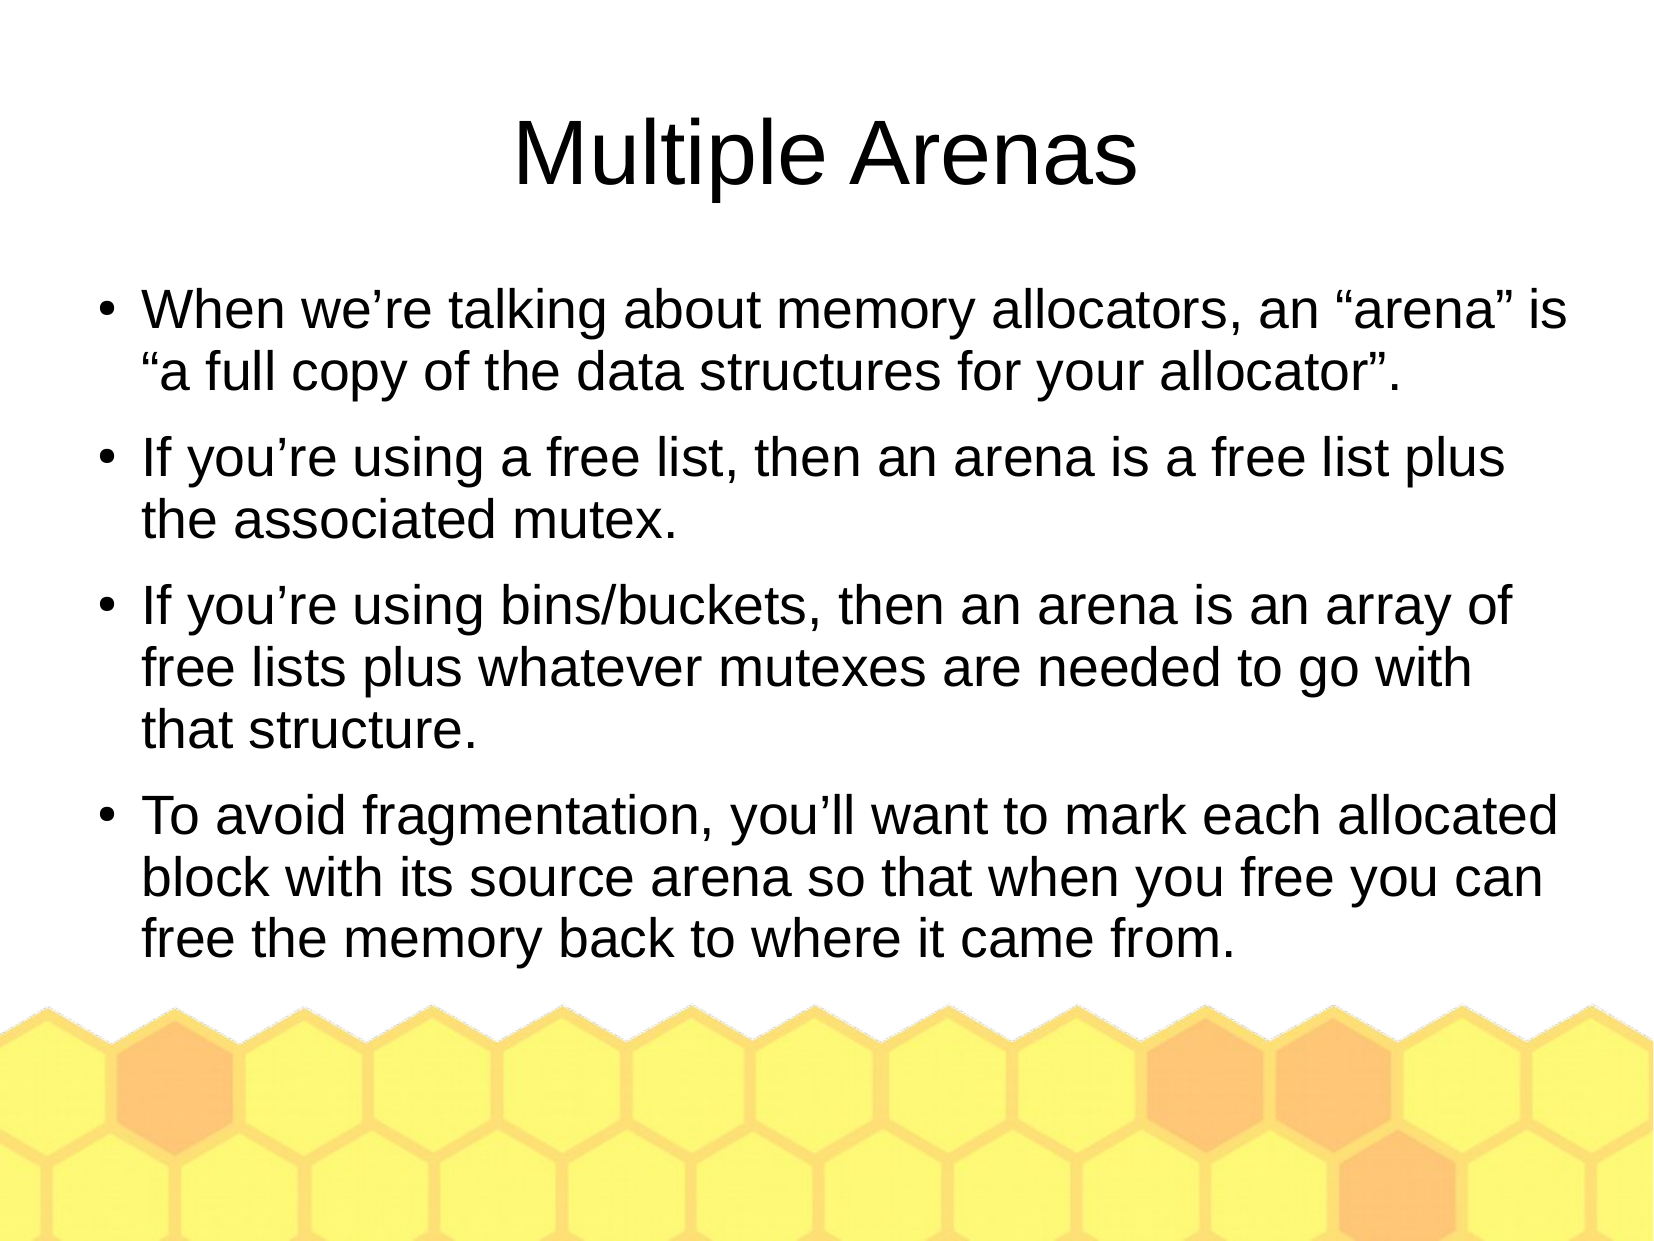

# Multiple Arenas
When we’re talking about memory allocators, an “arena” is “a full copy of the data structures for your allocator”.
If you’re using a free list, then an arena is a free list plus the associated mutex.
If you’re using bins/buckets, then an arena is an array of free lists plus whatever mutexes are needed to go with that structure.
To avoid fragmentation, you’ll want to mark each allocated block with its source arena so that when you free you can free the memory back to where it came from.